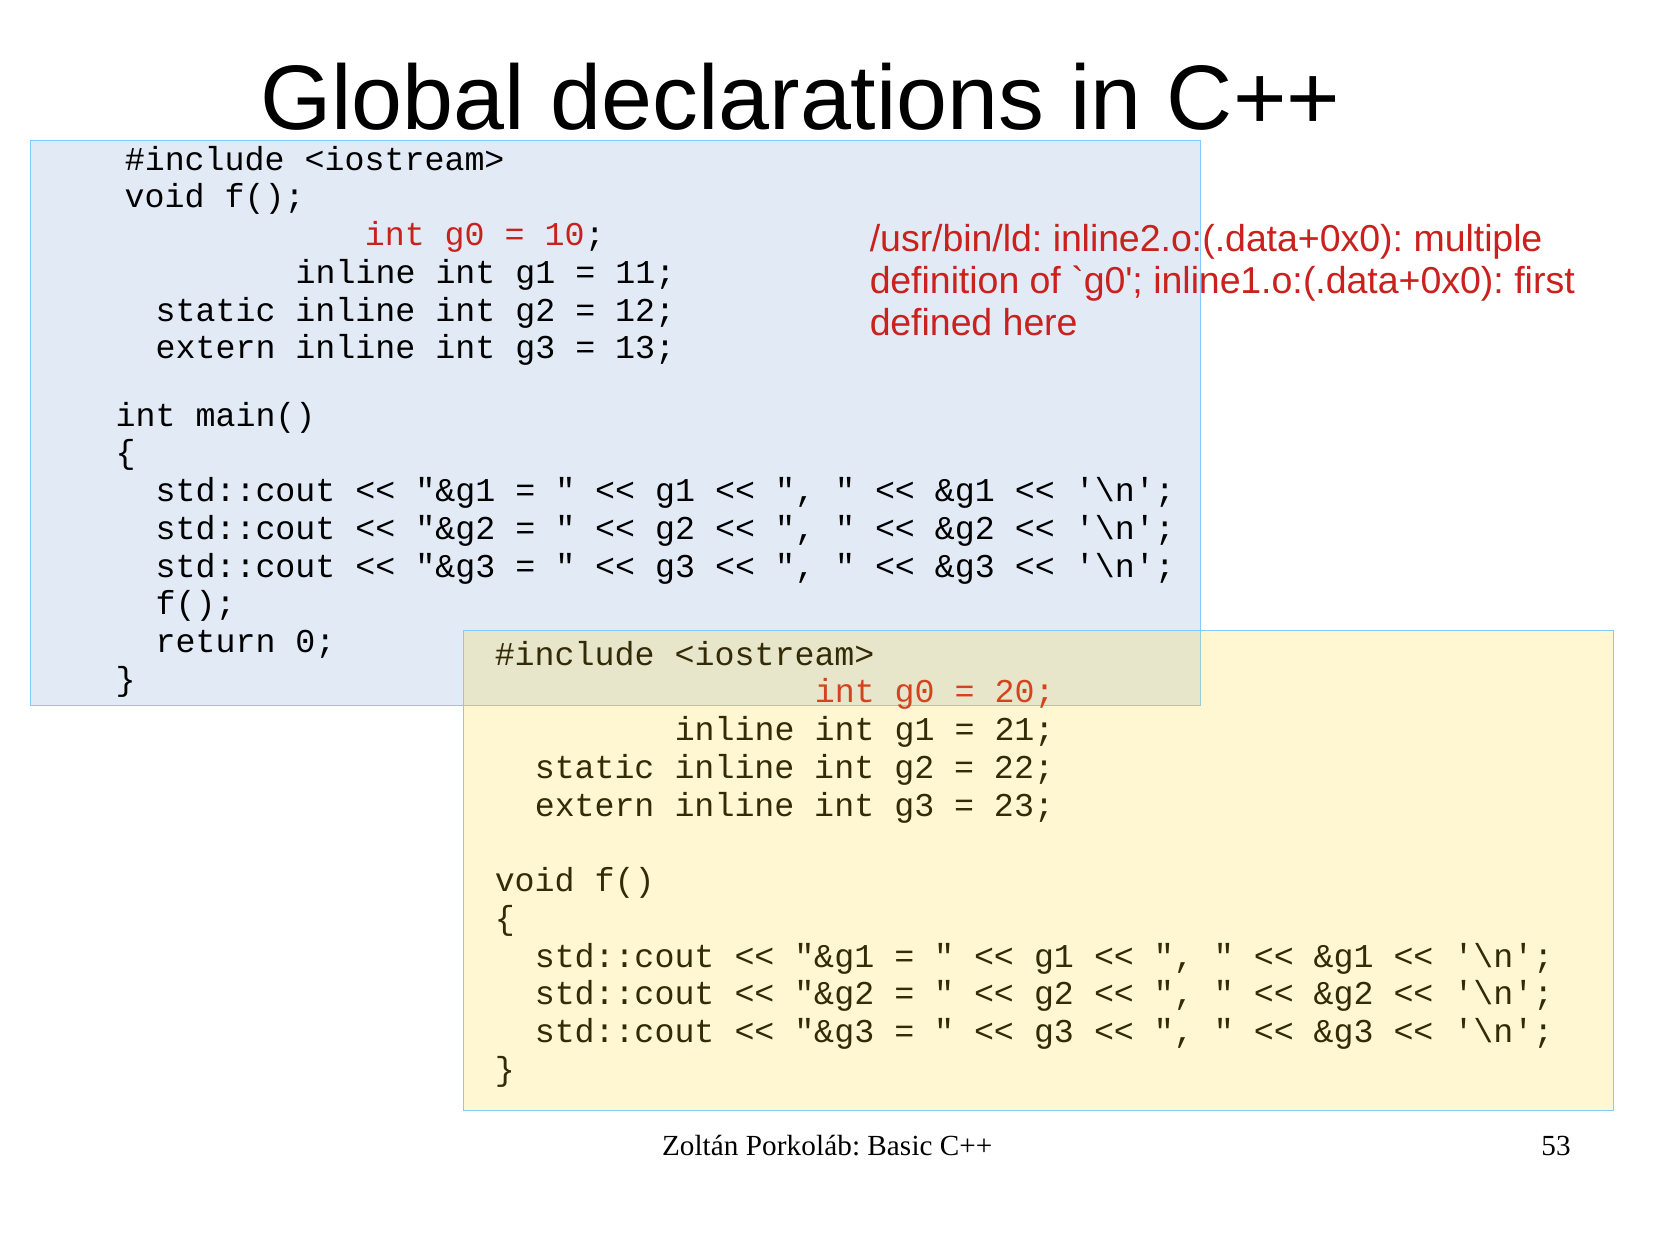

# Global declarations in C++
 #include <iostream>
 void f();
 int g0 = 10;
 inline int g1 = 11;
 static inline int g2 = 12;
 extern inline int g3 = 13;
int main()
{
 std::cout << "&g1 = " << g1 << ", " << &g1 << '\n';
 std::cout << "&g2 = " << g2 << ", " << &g2 << '\n';
 std::cout << "&g3 = " << g3 << ", " << &g3 << '\n';
 f();
 return 0;
}
/usr/bin/ld: inline2.o:(.data+0x0): multiple definition of `g0'; inline1.o:(.data+0x0): first defined here
#include <iostream>
 int g0 = 20;
 inline int g1 = 21;
 static inline int g2 = 22;
 extern inline int g3 = 23;
void f()
{
 std::cout << "&g1 = " << g1 << ", " << &g1 << '\n';
 std::cout << "&g2 = " << g2 << ", " << &g2 << '\n';
 std::cout << "&g3 = " << g3 << ", " << &g3 << '\n';
}
Zoltán Porkoláb: Basic C++
53